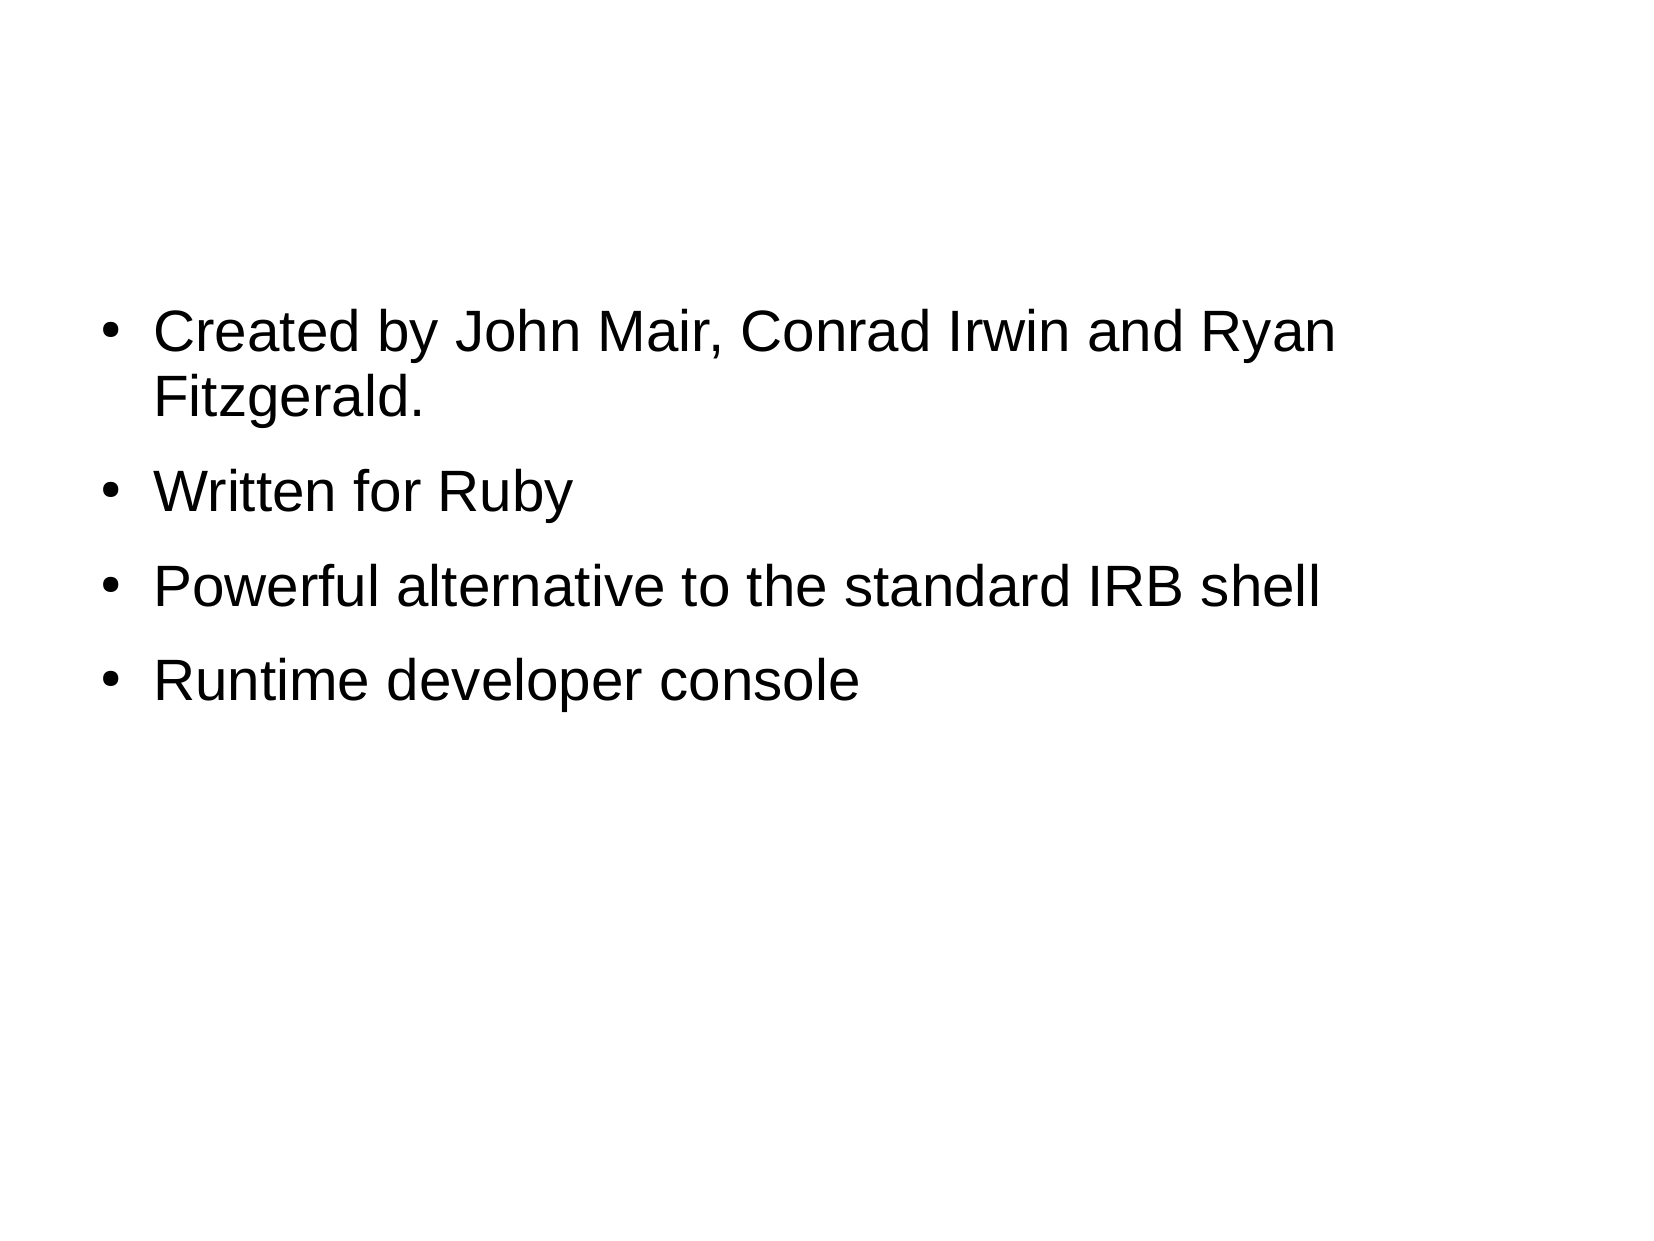

# Created by John Mair, Conrad Irwin and Ryan Fitzgerald.
Written for Ruby
Powerful alternative to the standard IRB shell
Runtime developer console